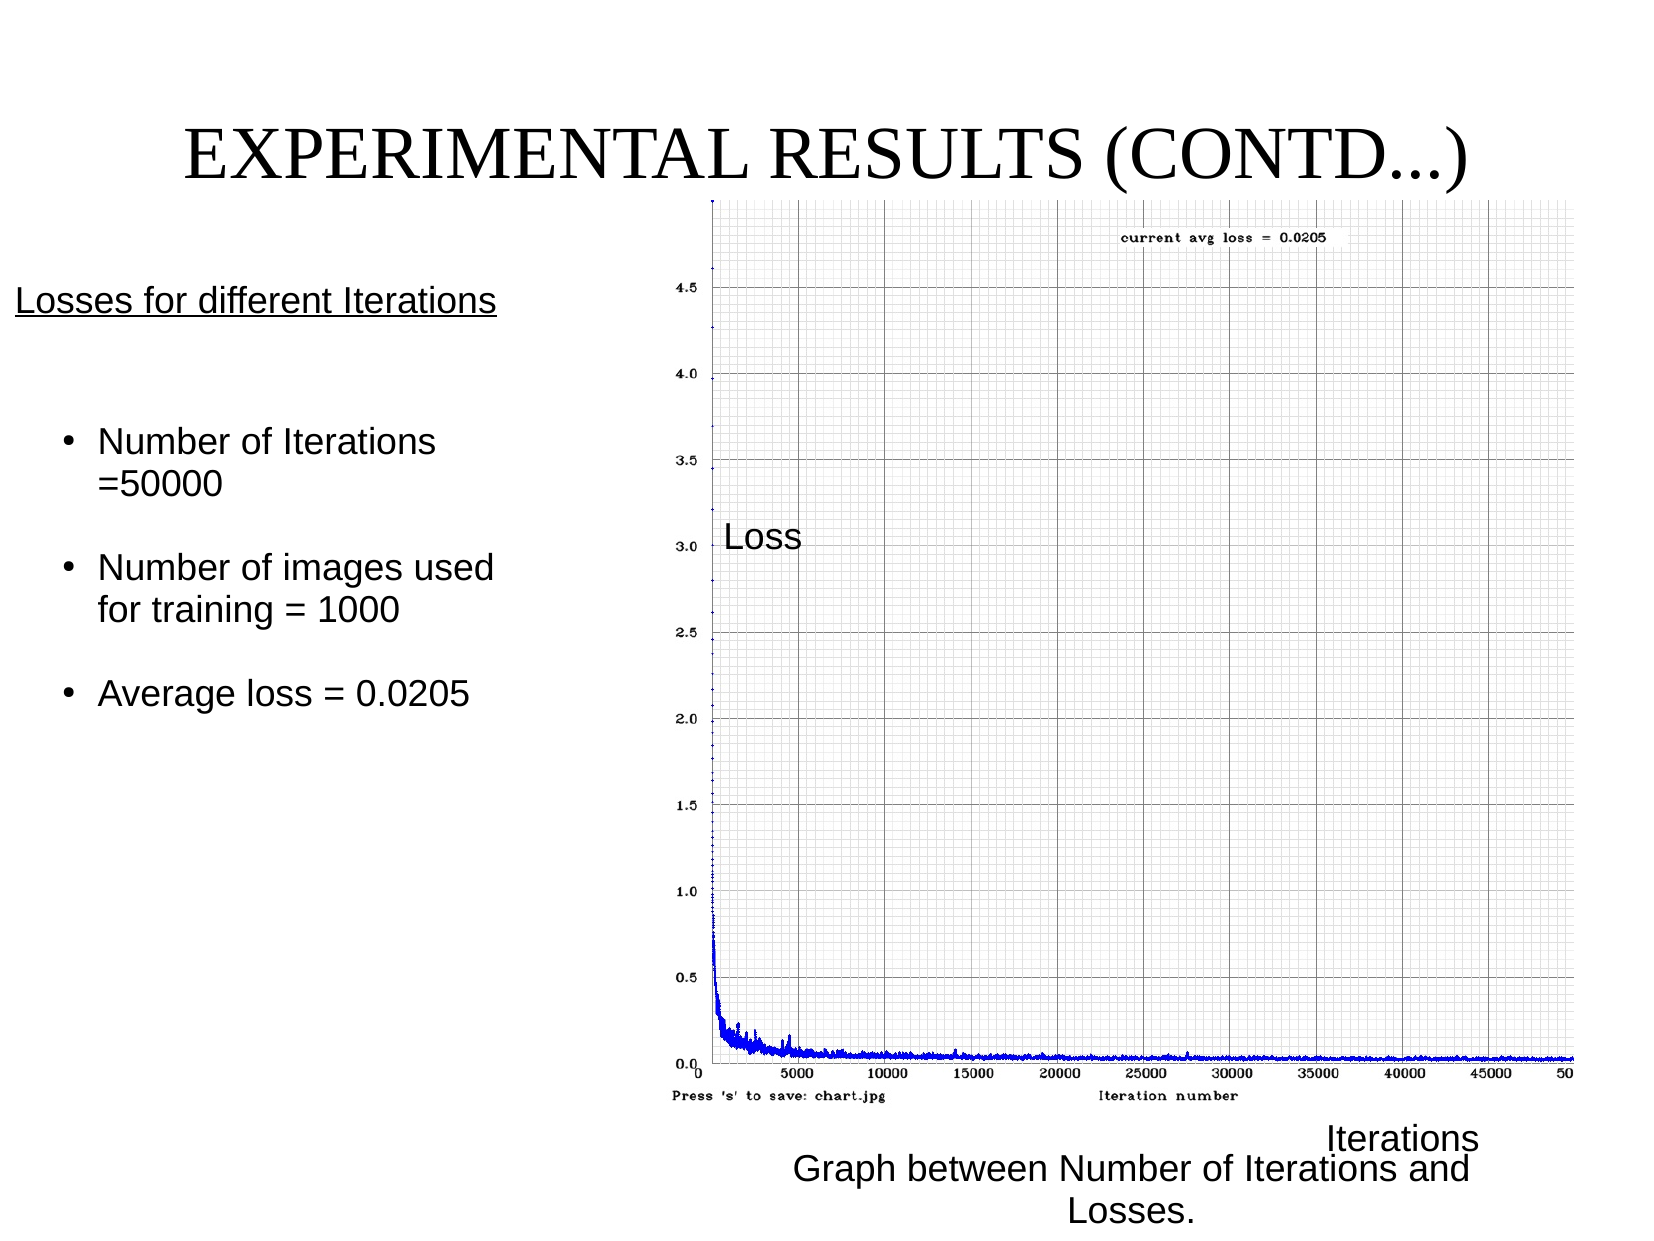

# EXPERIMENTAL RESULTS (CONTD...)
Losses for different Iterations
Number of Iterations =50000
Number of images used for training = 1000
Average loss = 0.0205
Loss
Iterations
Graph between Number of Iterations and Losses.